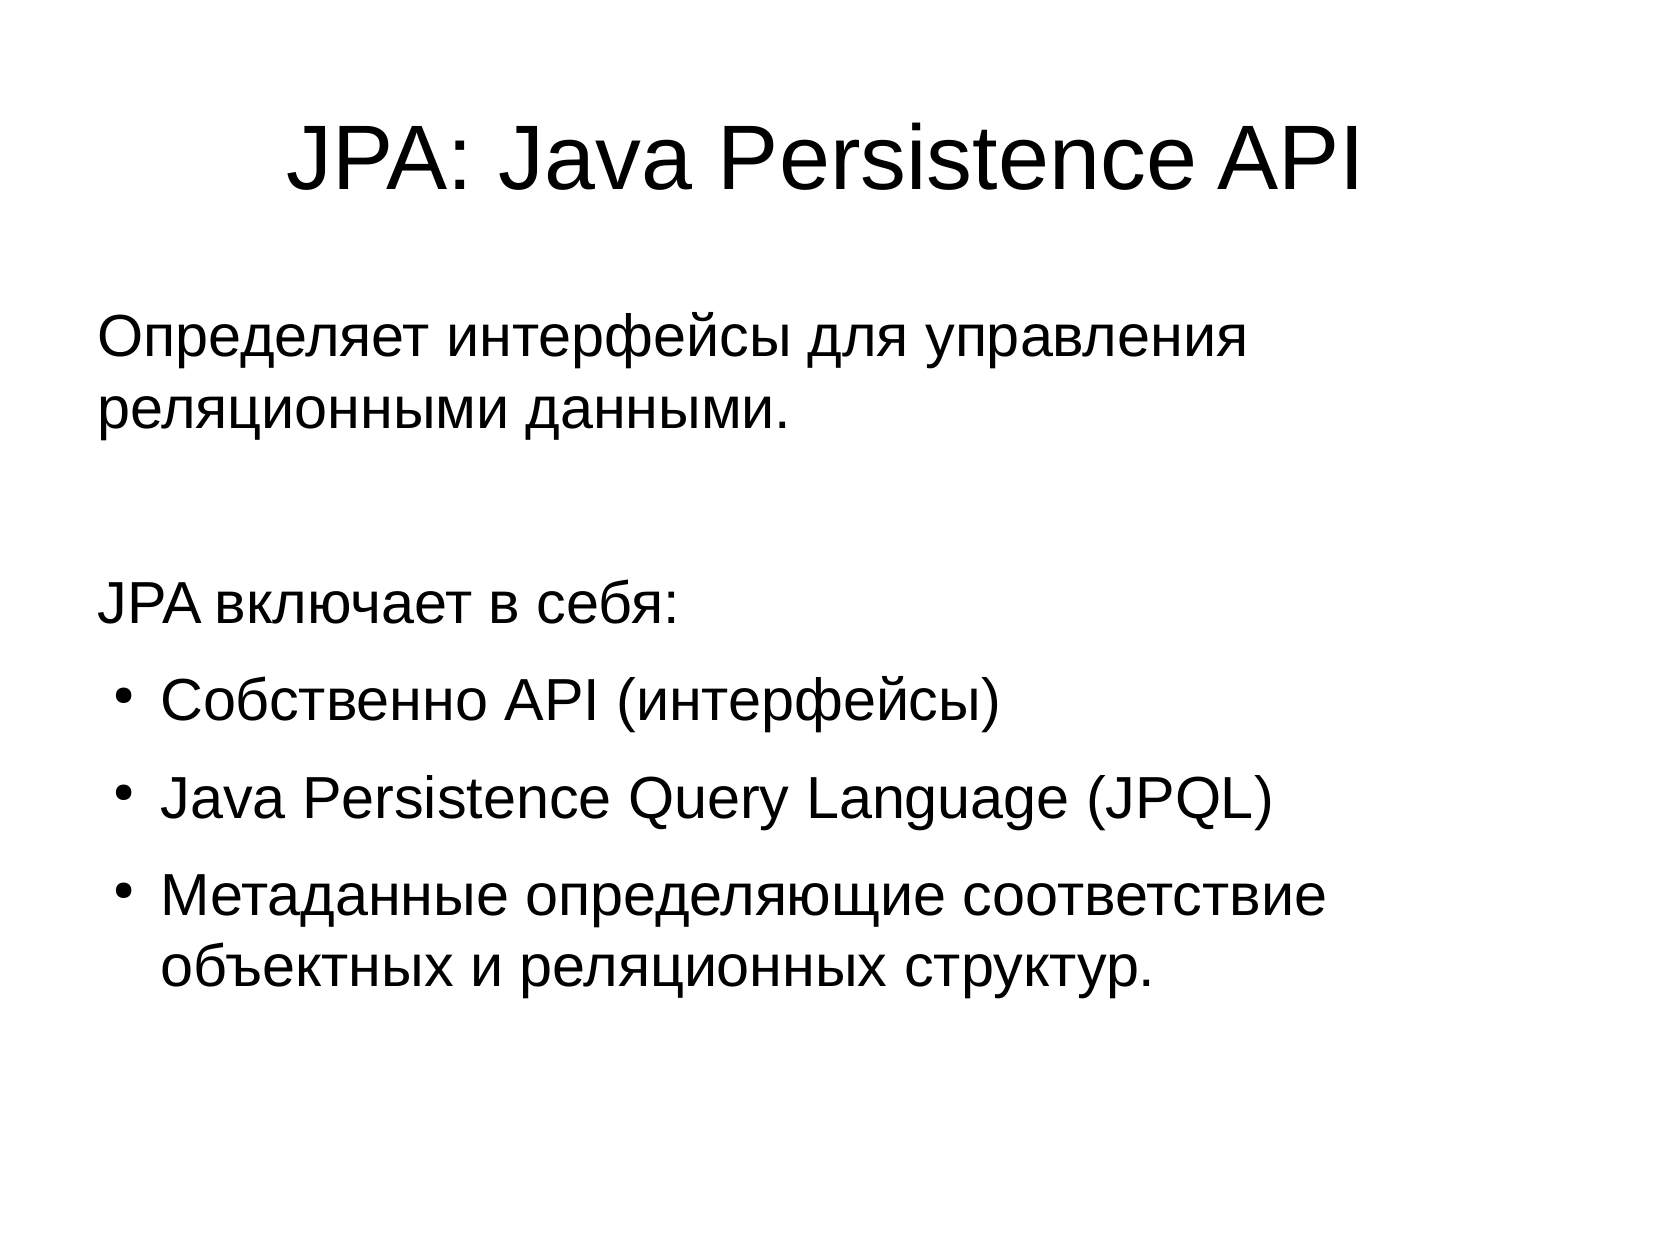

# JPA: Java Persistence API
Определяет интерфейсы для управления реляционными данными.
JPA включает в себя:
Собственно API (интерфейсы)
Java Persistence Query Language (JPQL)
Метаданные определяющие соответствие объектных и реляционных структур.